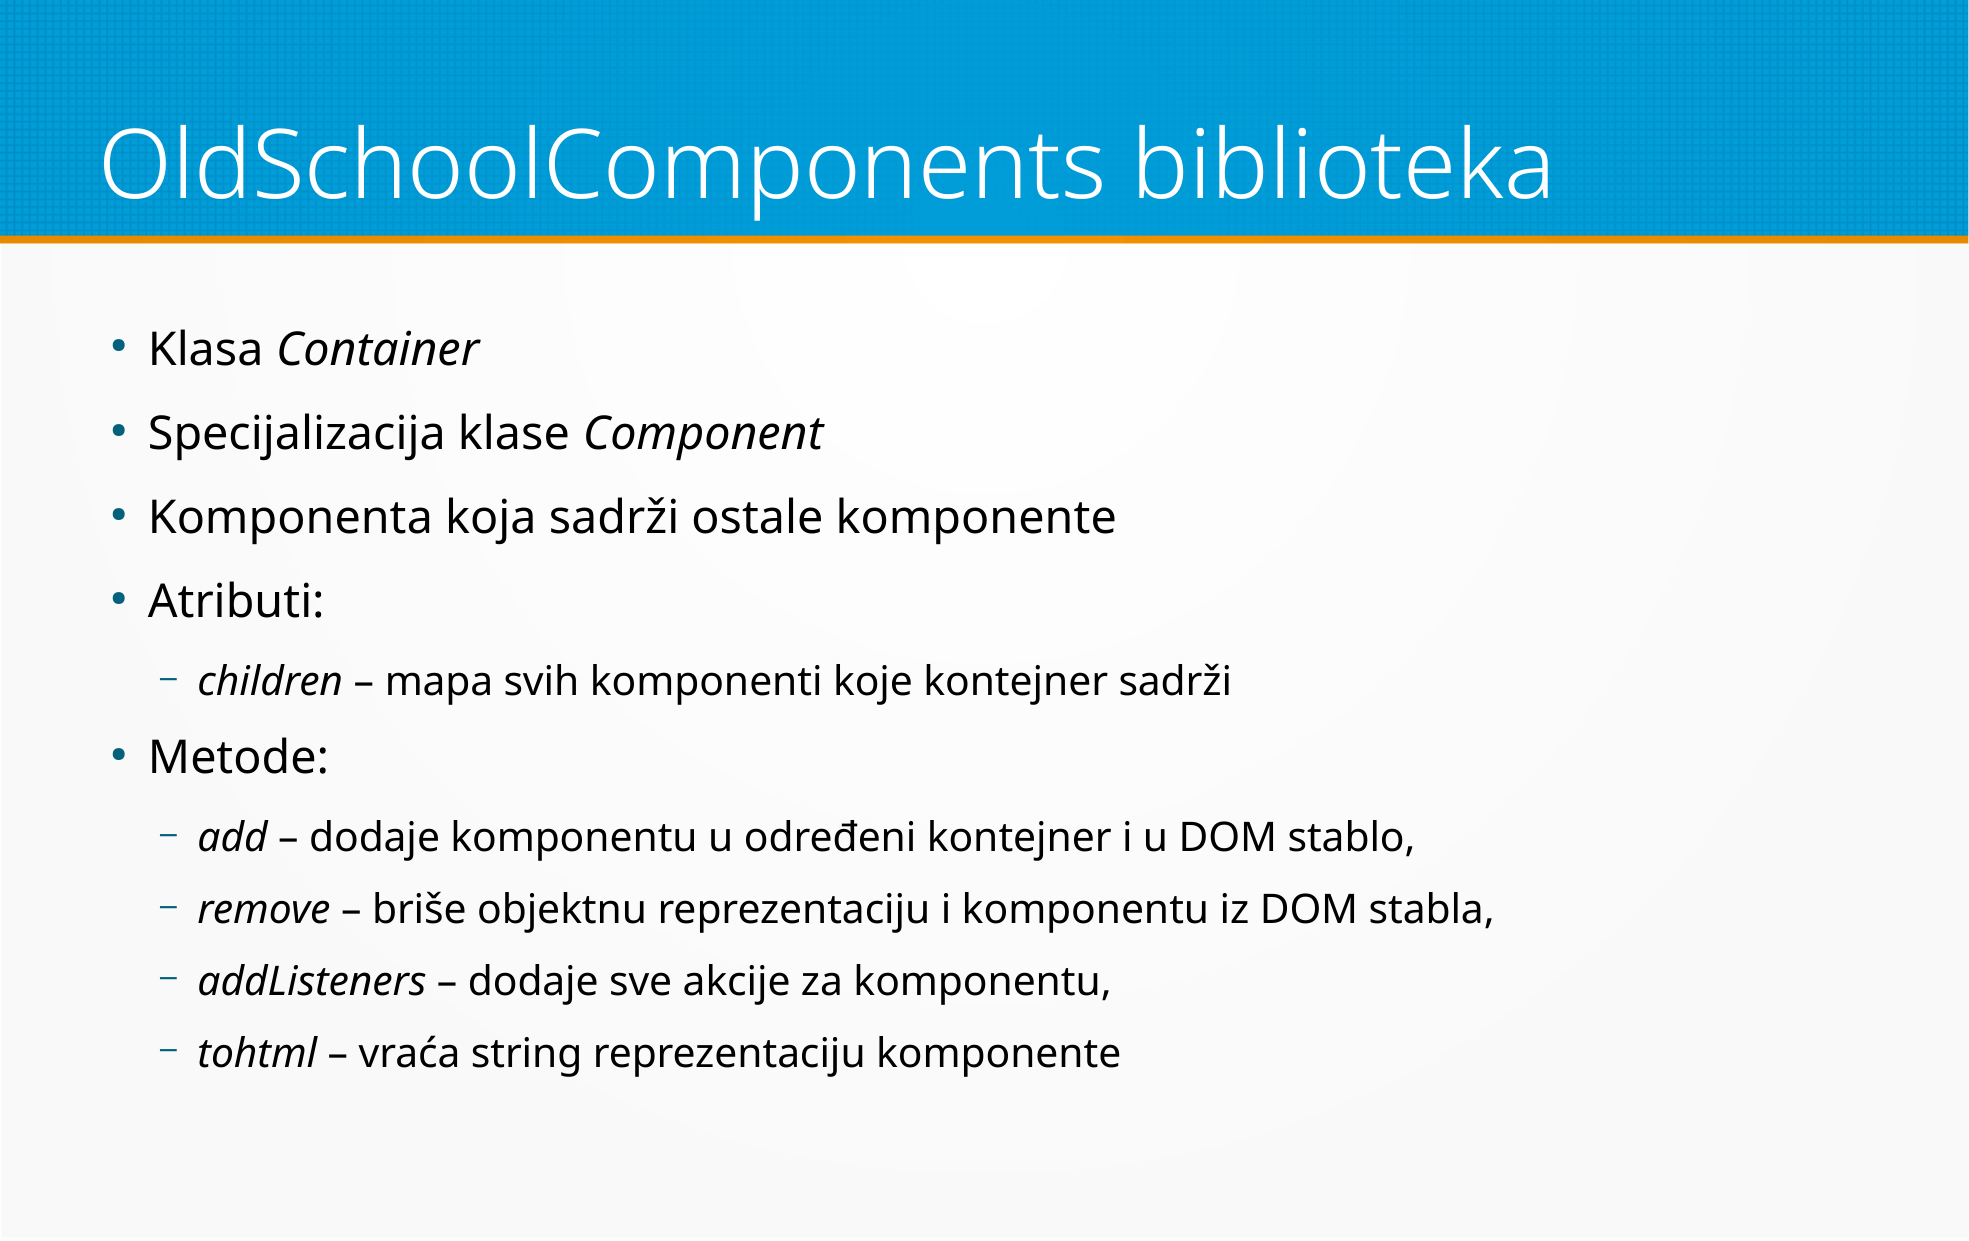

# OldSchoolComponents biblioteka
Klasa Container
Specijalizacija klase Component
Komponenta koja sadrži ostale komponente
Atributi:
children – mapa svih komponenti koje kontejner sadrži
Metode:
add – dodaje komponentu u određeni kontejner i u DOM stablo,
remove – briše objektnu reprezentaciju i komponentu iz DOM stabla,
addListeners – dodaje sve akcije za komponentu,
tohtml – vraća string reprezentaciju komponente